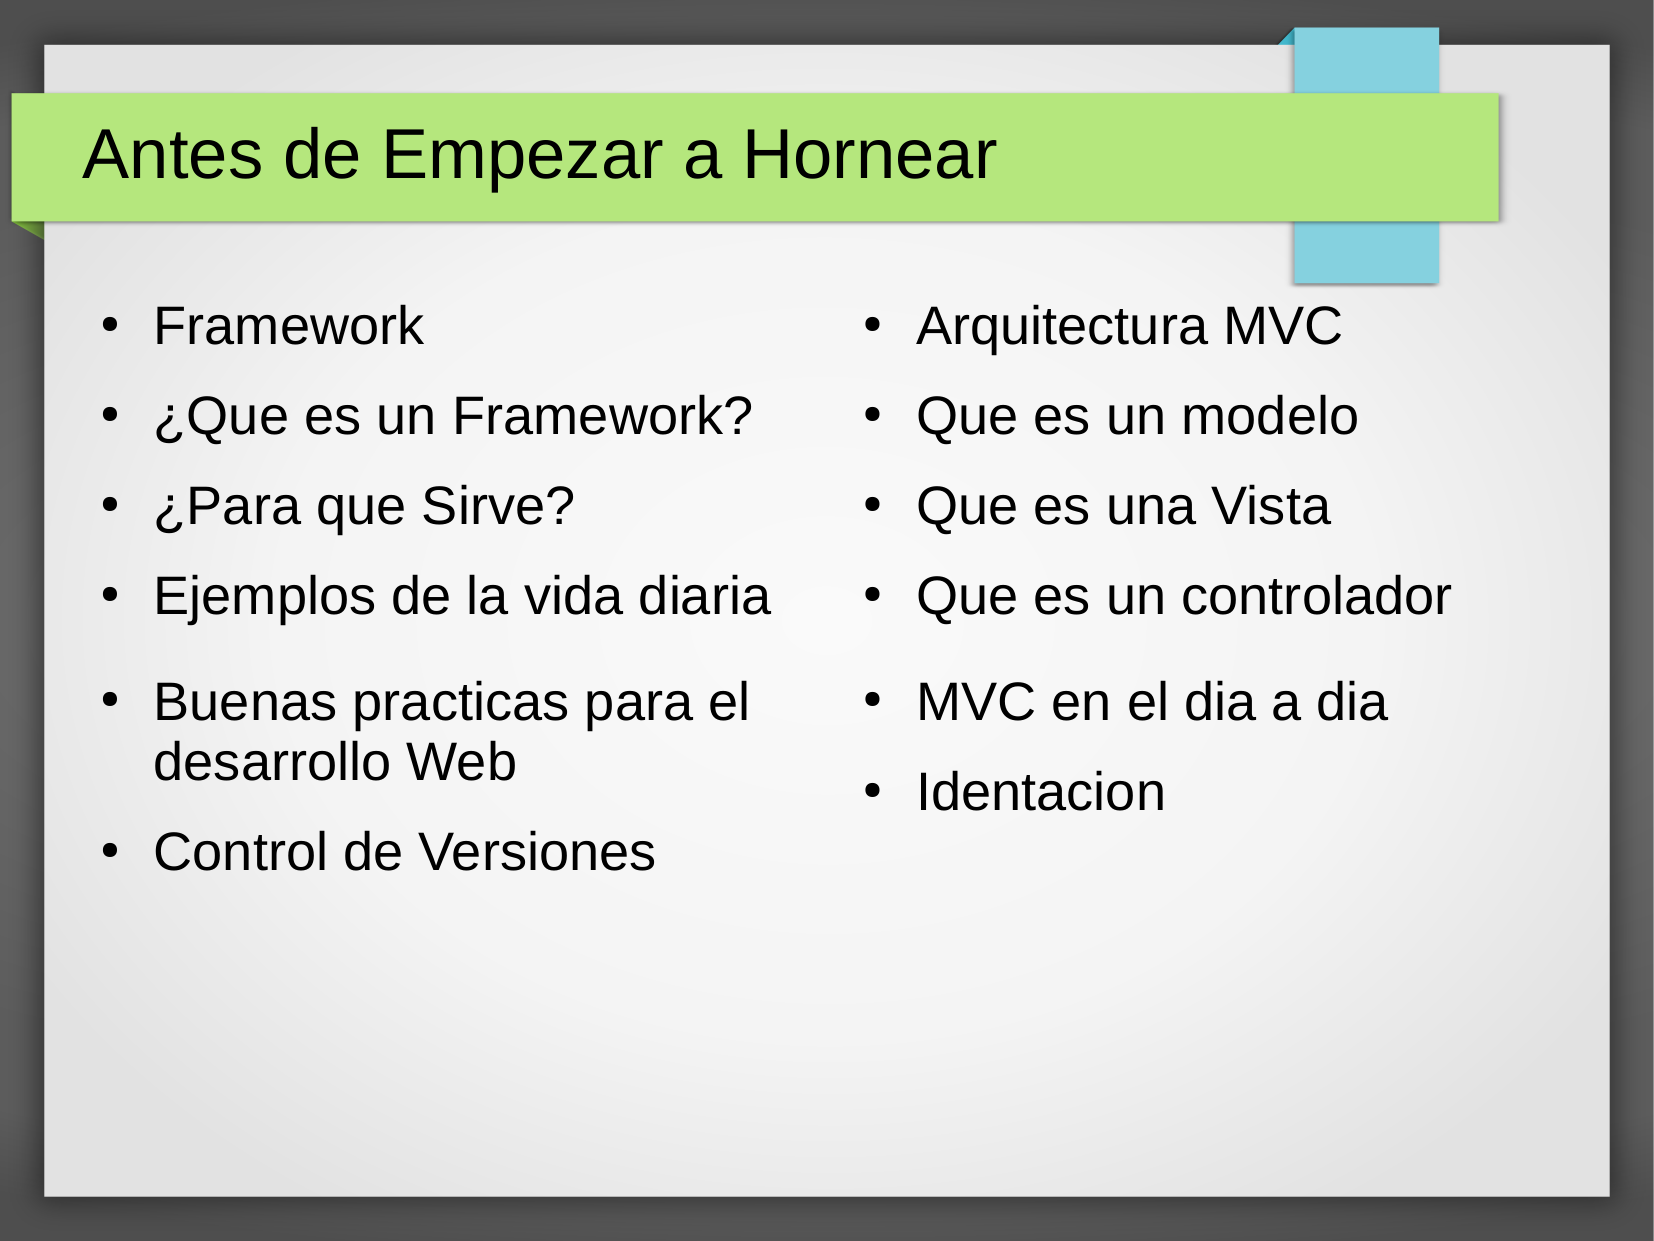

# Antes de Empezar a Hornear
Framework
¿Que es un Framework?
¿Para que Sirve?
Ejemplos de la vida diaria
Arquitectura MVC
Que es un modelo
Que es una Vista
Que es un controlador
Buenas practicas para el desarrollo Web
Control de Versiones
MVC en el dia a dia
Identacion